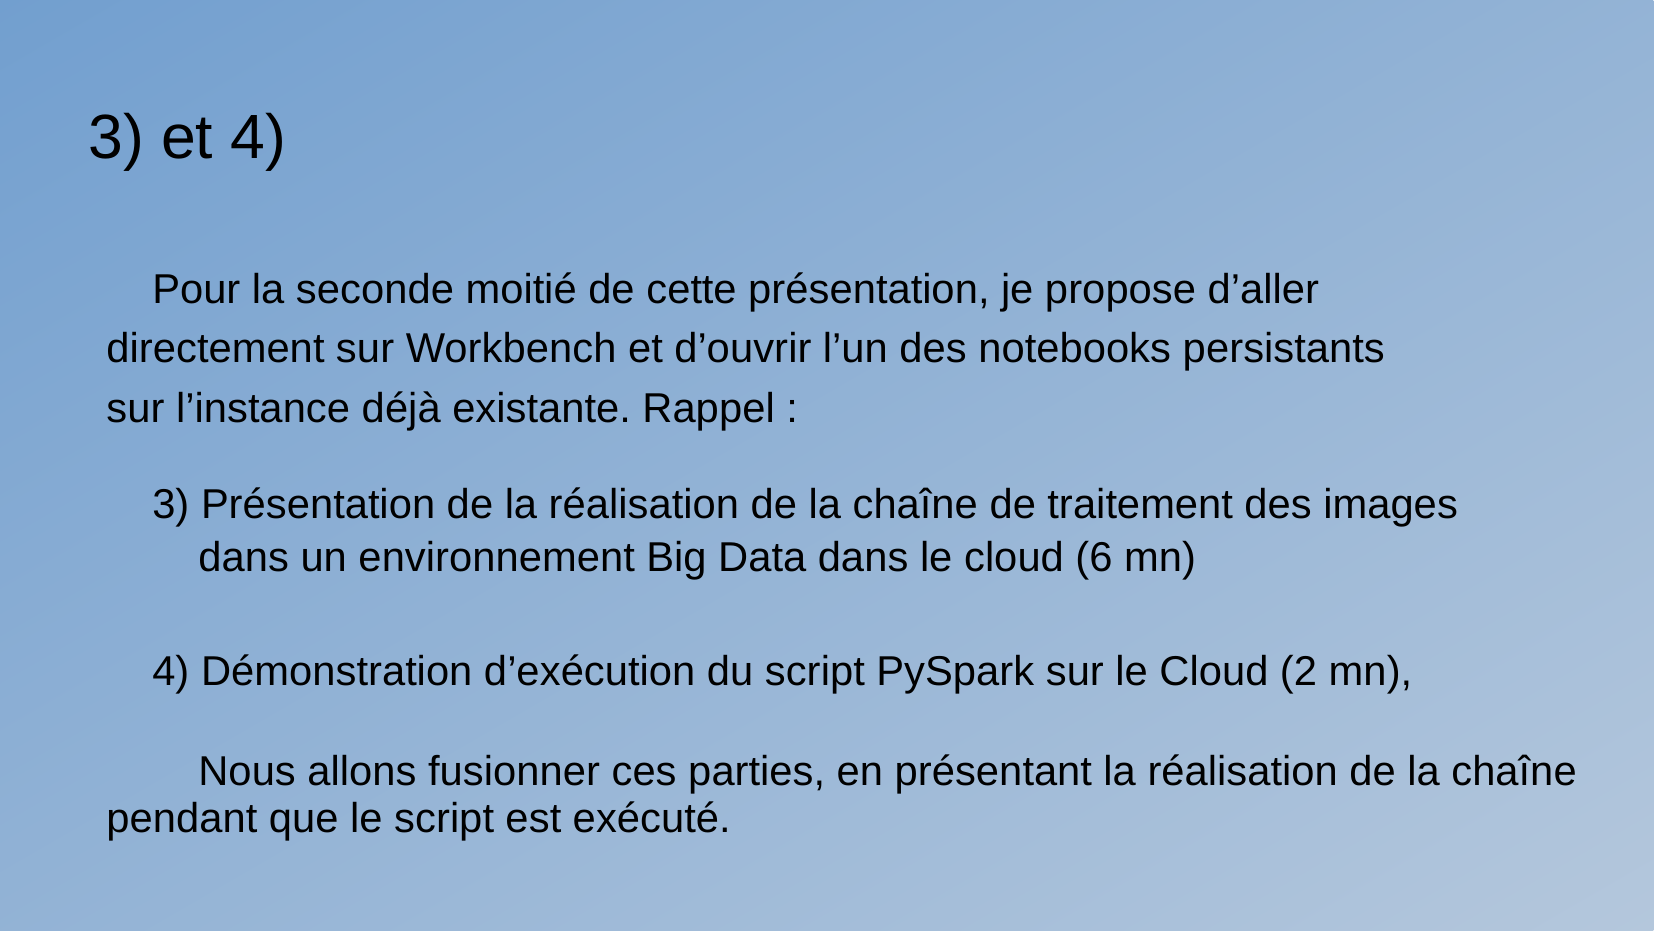

# 3) et 4)
 Pour la seconde moitié de cette présentation, je propose d’aller
directement sur Workbench et d’ouvrir l’un des notebooks persistants
sur l’instance déjà existante. Rappel :
 3) Présentation de la réalisation de la chaîne de traitement des images
 dans un environnement Big Data dans le cloud (6 mn)
 4) Démonstration d’exécution du script PySpark sur le Cloud (2 mn),
 Nous allons fusionner ces parties, en présentant la réalisation de la chaîne pendant que le script est exécuté.